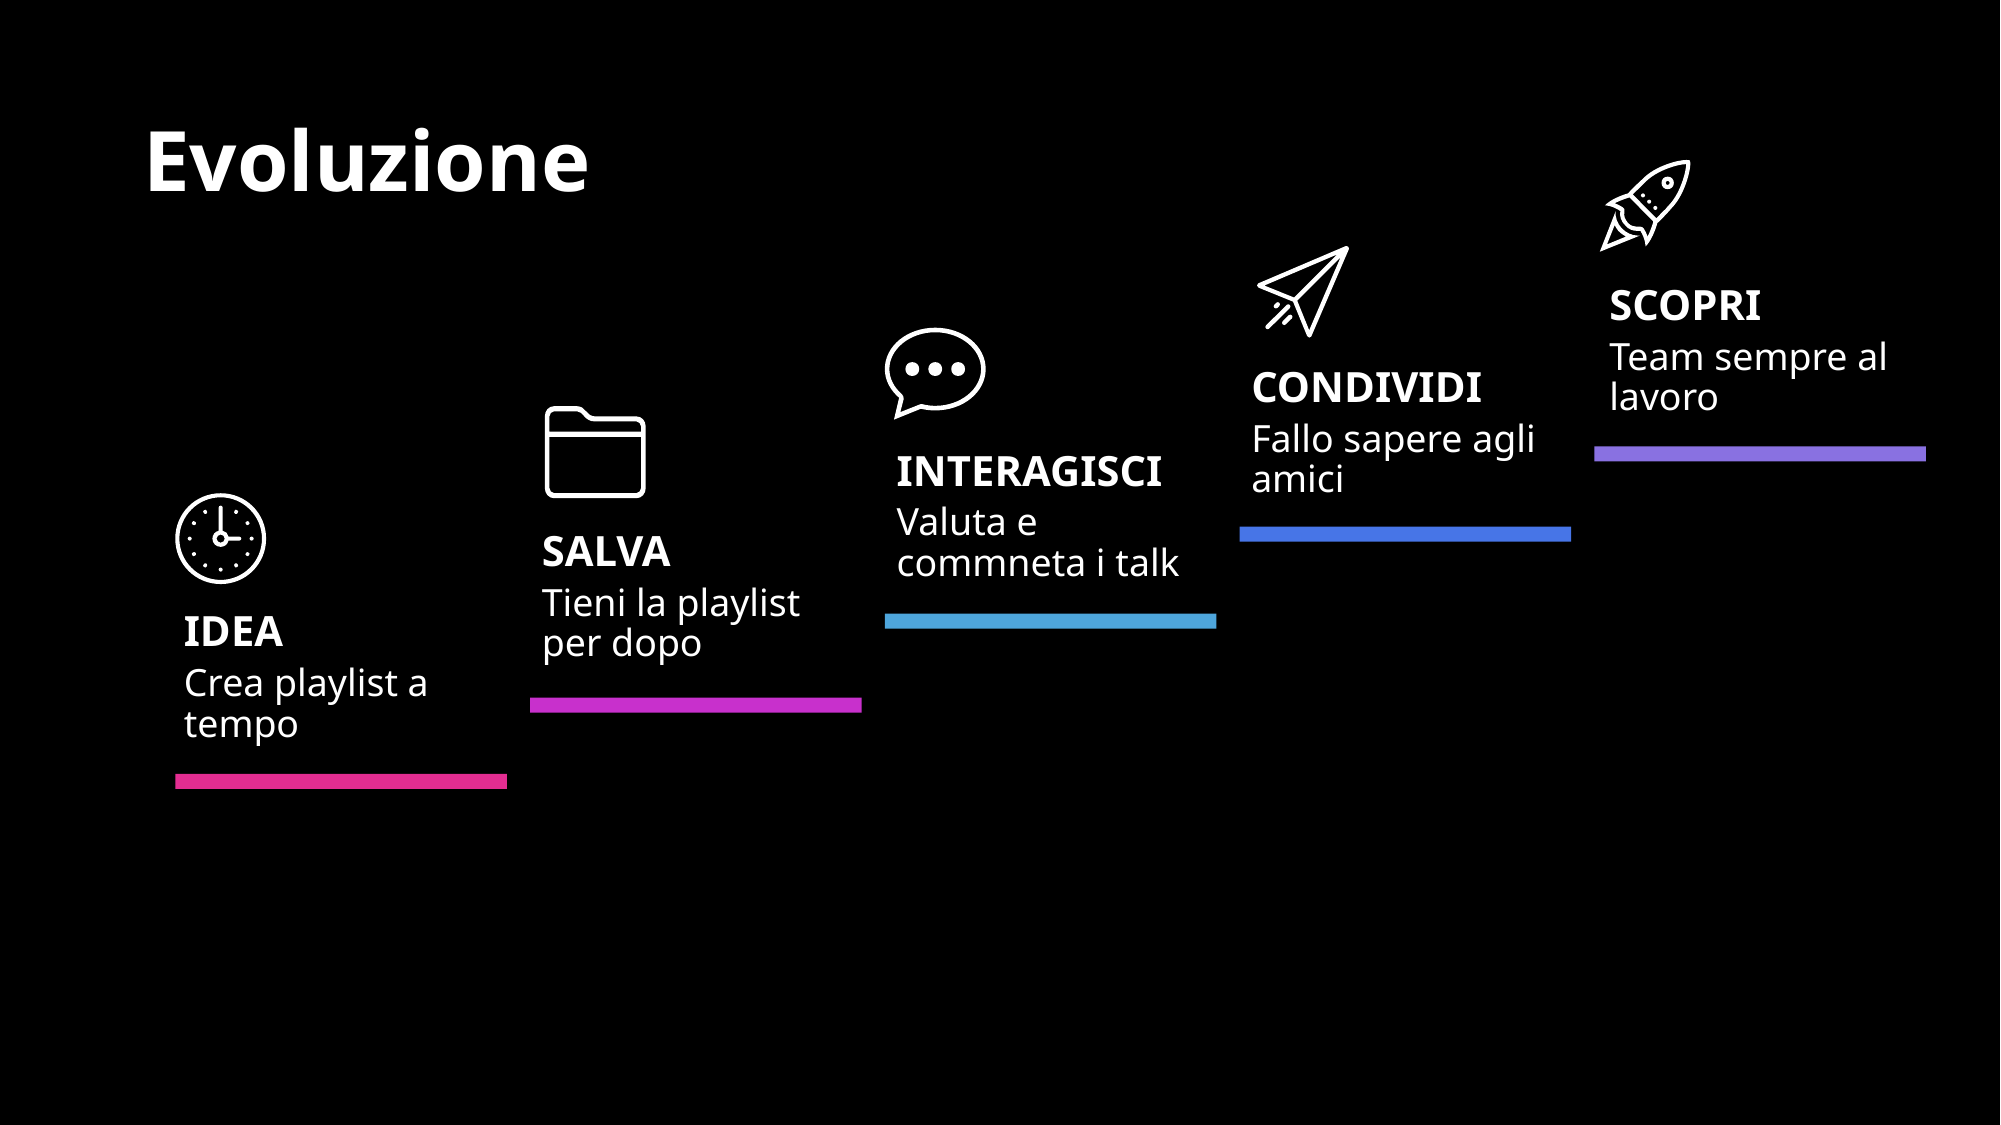

Evoluzione
SCOPRI
Team sempre al lavoro
CONDIVIDI
Fallo sapere agli amici
INTERAGISCI
Valuta e commneta i talk
SALVA
Tieni la playlist per dopo
IDEA
Crea playlist a tempo